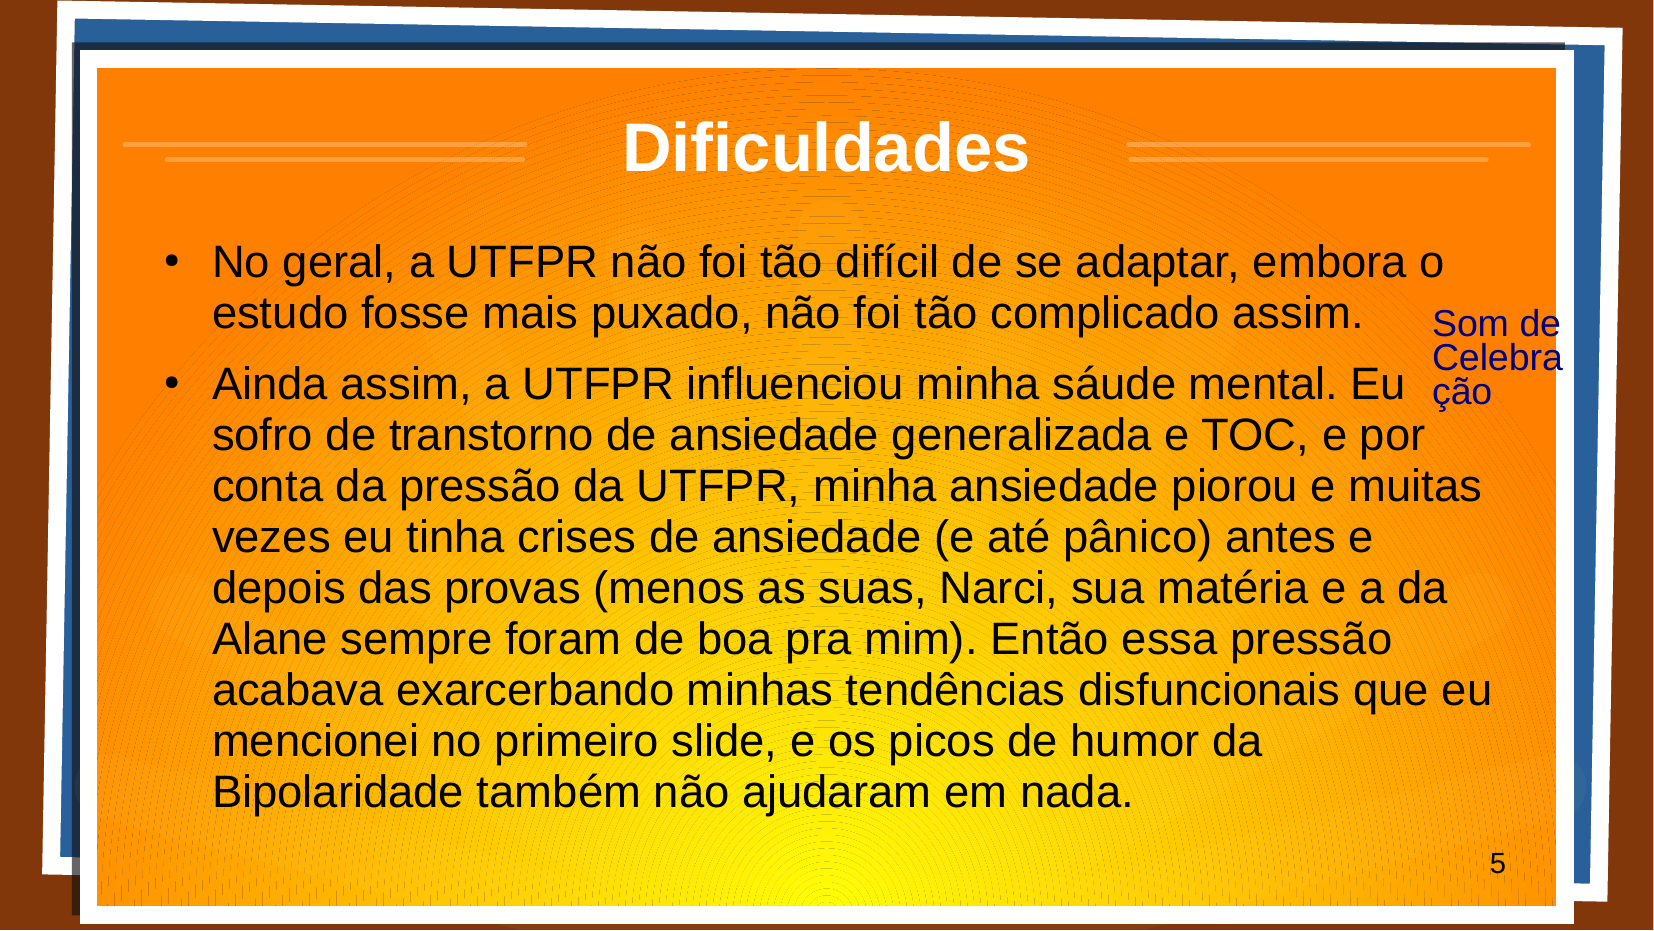

# Dificuldades
No geral, a UTFPR não foi tão difícil de se adaptar, embora o estudo fosse mais puxado, não foi tão complicado assim.
Ainda assim, a UTFPR influenciou minha sáude mental. Eu sofro de transtorno de ansiedade generalizada e TOC, e por conta da pressão da UTFPR, minha ansiedade piorou e muitas vezes eu tinha crises de ansiedade (e até pânico) antes e depois das provas (menos as suas, Narci, sua matéria e a da Alane sempre foram de boa pra mim). Então essa pressão acabava exarcerbando minhas tendências disfuncionais que eu mencionei no primeiro slide, e os picos de humor da Bipolaridade também não ajudaram em nada.
Som de Celebração
5